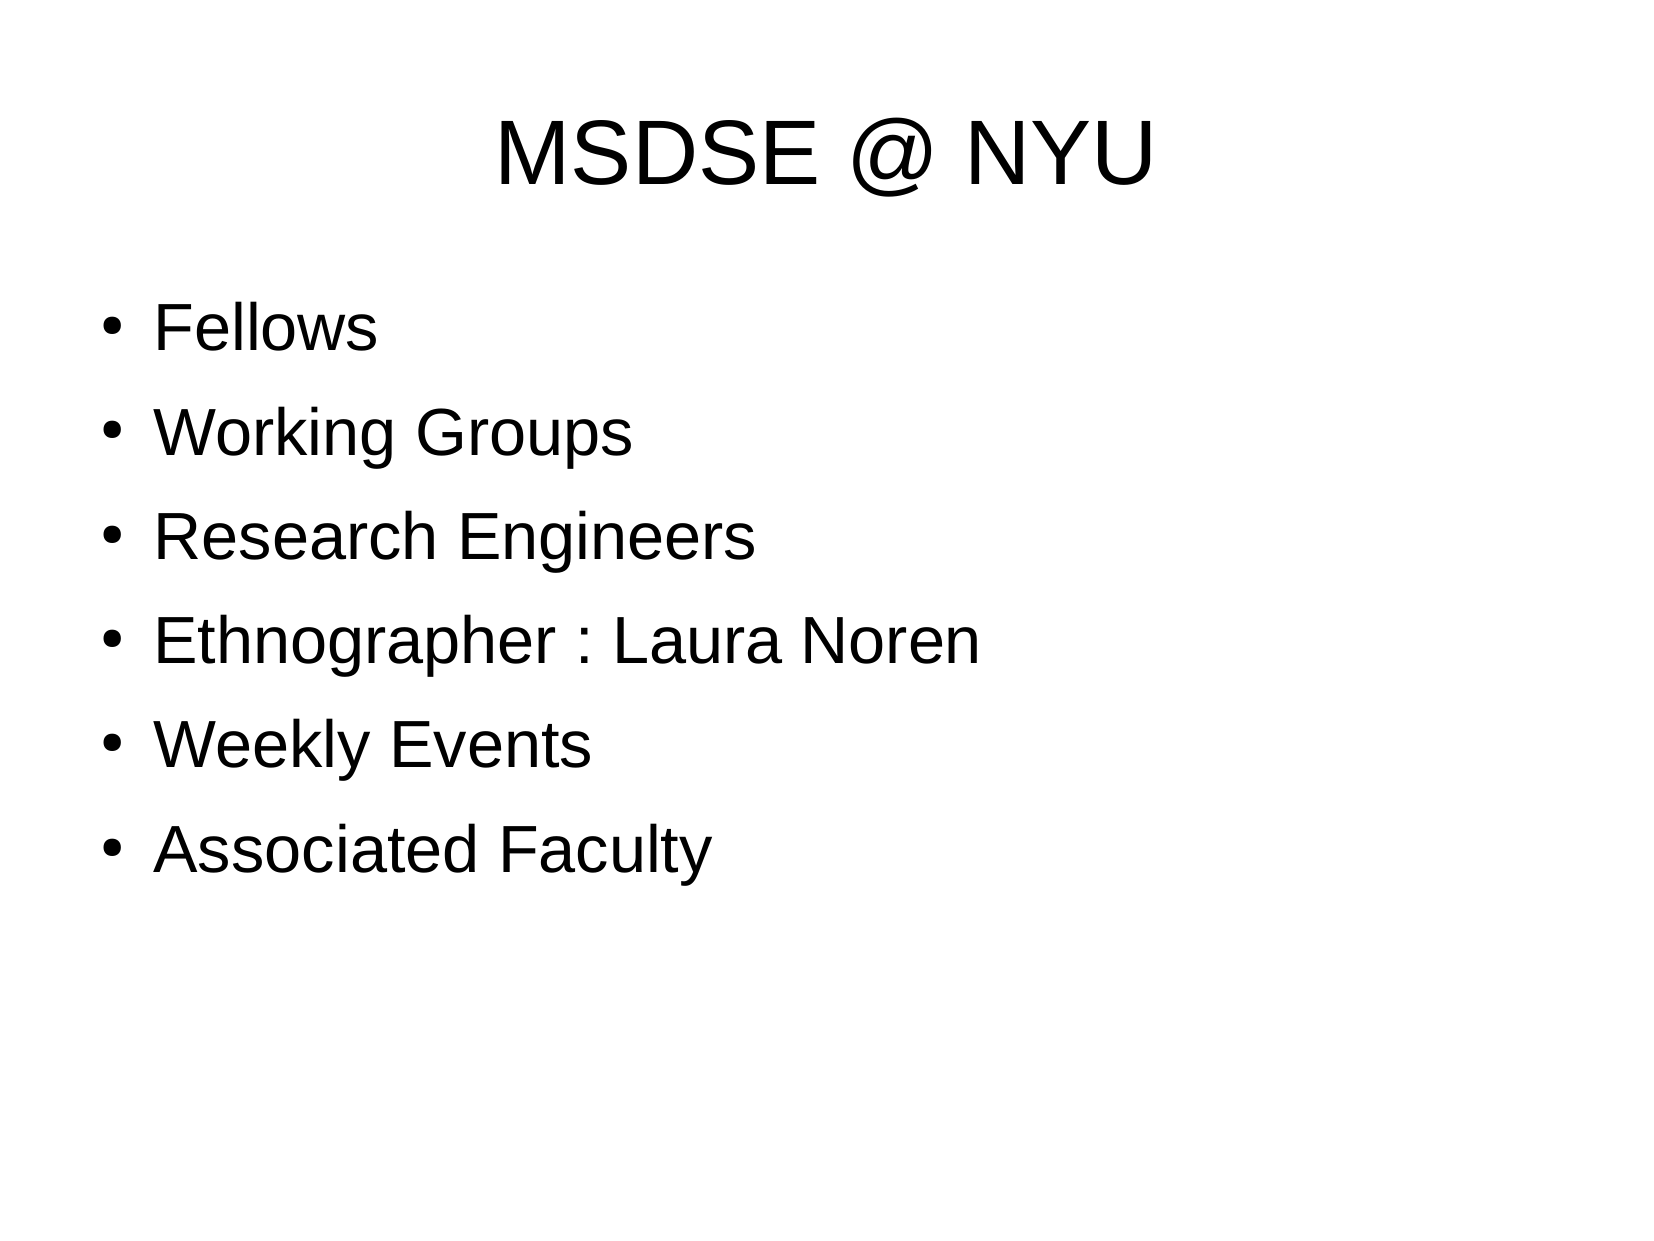

# MSDSE @ NYU
Fellows
Working Groups
Research Engineers
Ethnographer : Laura Noren
Weekly Events
Associated Faculty